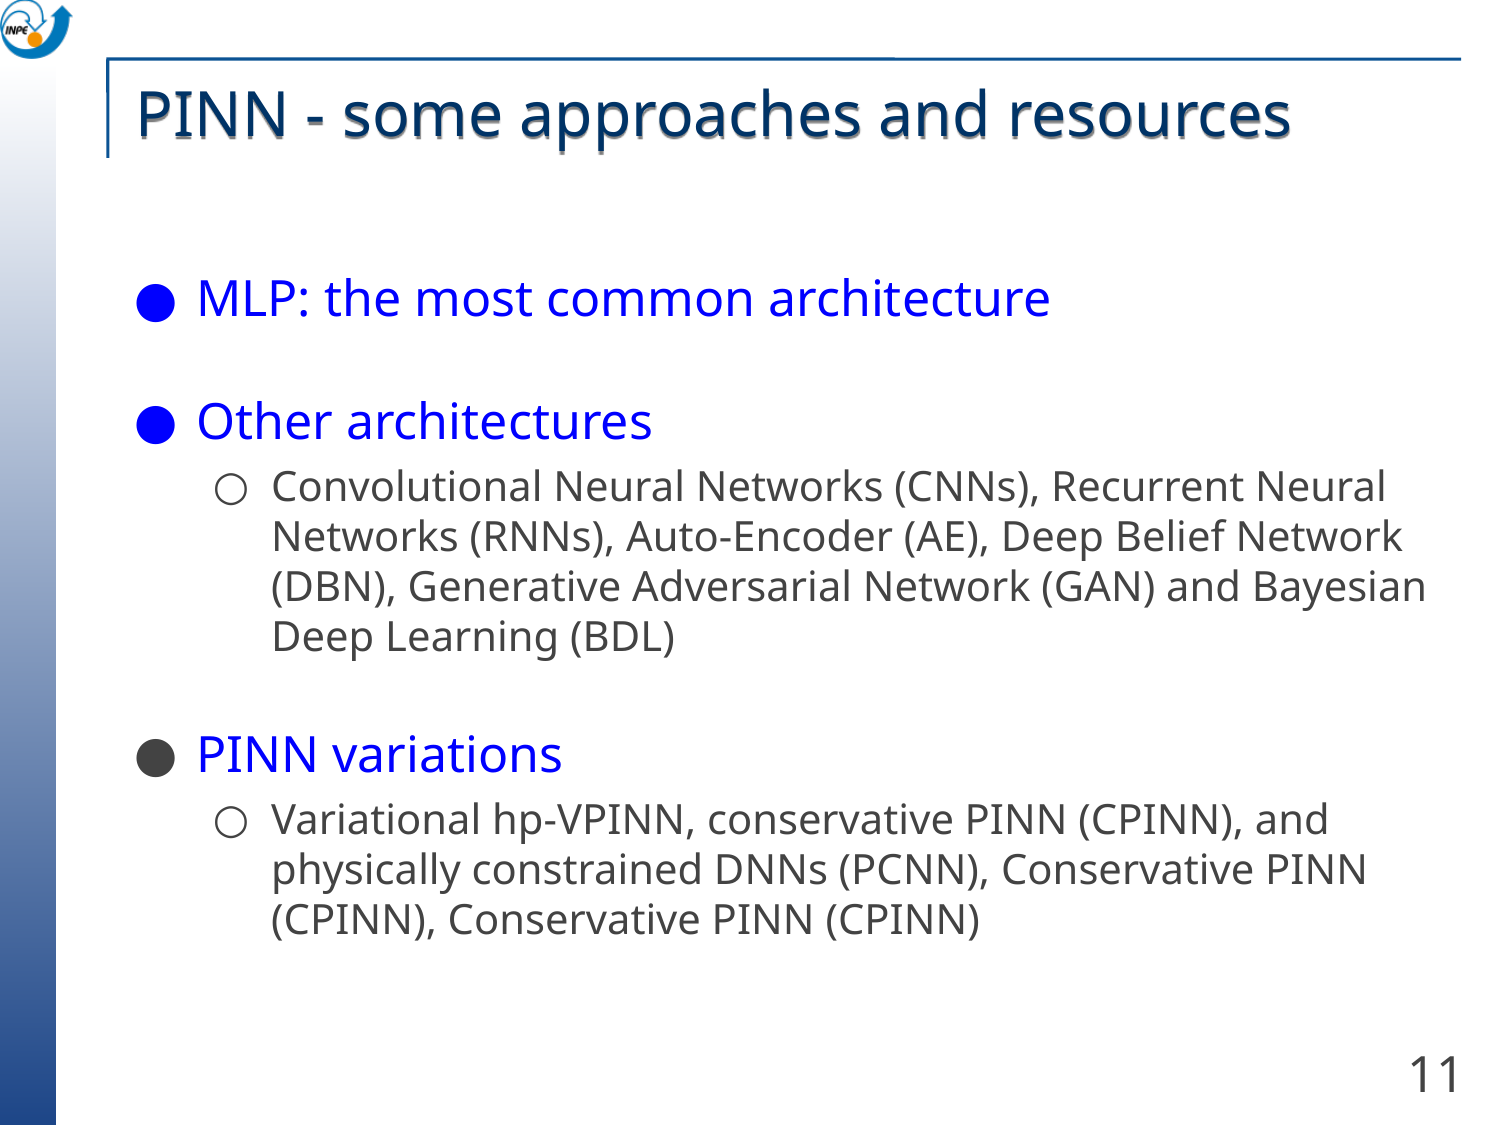

# PINN - some approaches and resources
MLP: the most common architecture
Other architectures
Convolutional Neural Networks (CNNs), Recurrent Neural Networks (RNNs), Auto-Encoder (AE), Deep Belief Network (DBN), Generative Adversarial Network (GAN) and Bayesian Deep Learning (BDL)
PINN variations
Variational hp-VPINN, conservative PINN (CPINN), and physically constrained DNNs (PCNN), Conservative PINN (CPINN), Conservative PINN (CPINN)